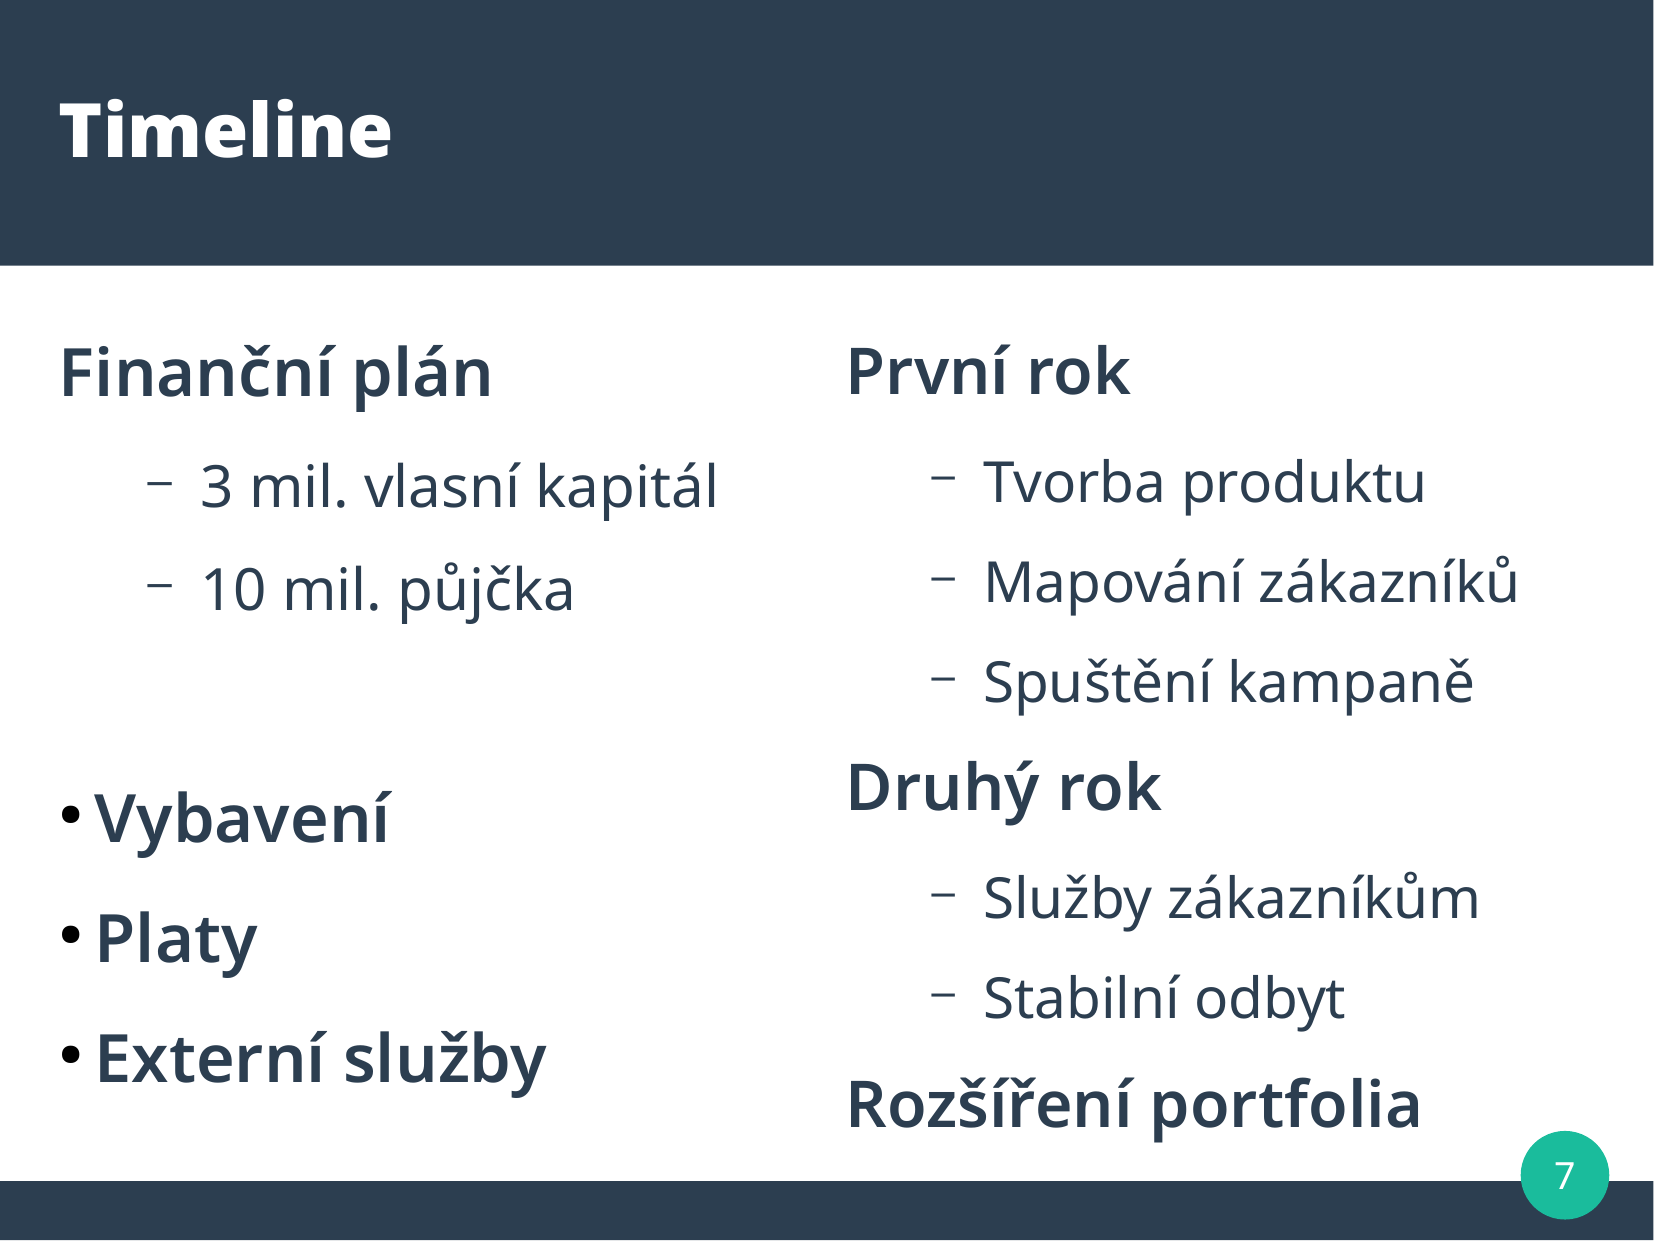

# Timeline
Finanční plán
3 mil. vlasní kapitál
10 mil. půjčka
Vybavení
Platy
Externí služby
První rok
Tvorba produktu
Mapování zákazníků
Spuštění kampaně
Druhý rok
Služby zákazníkům
Stabilní odbyt
Rozšíření portfolia
7